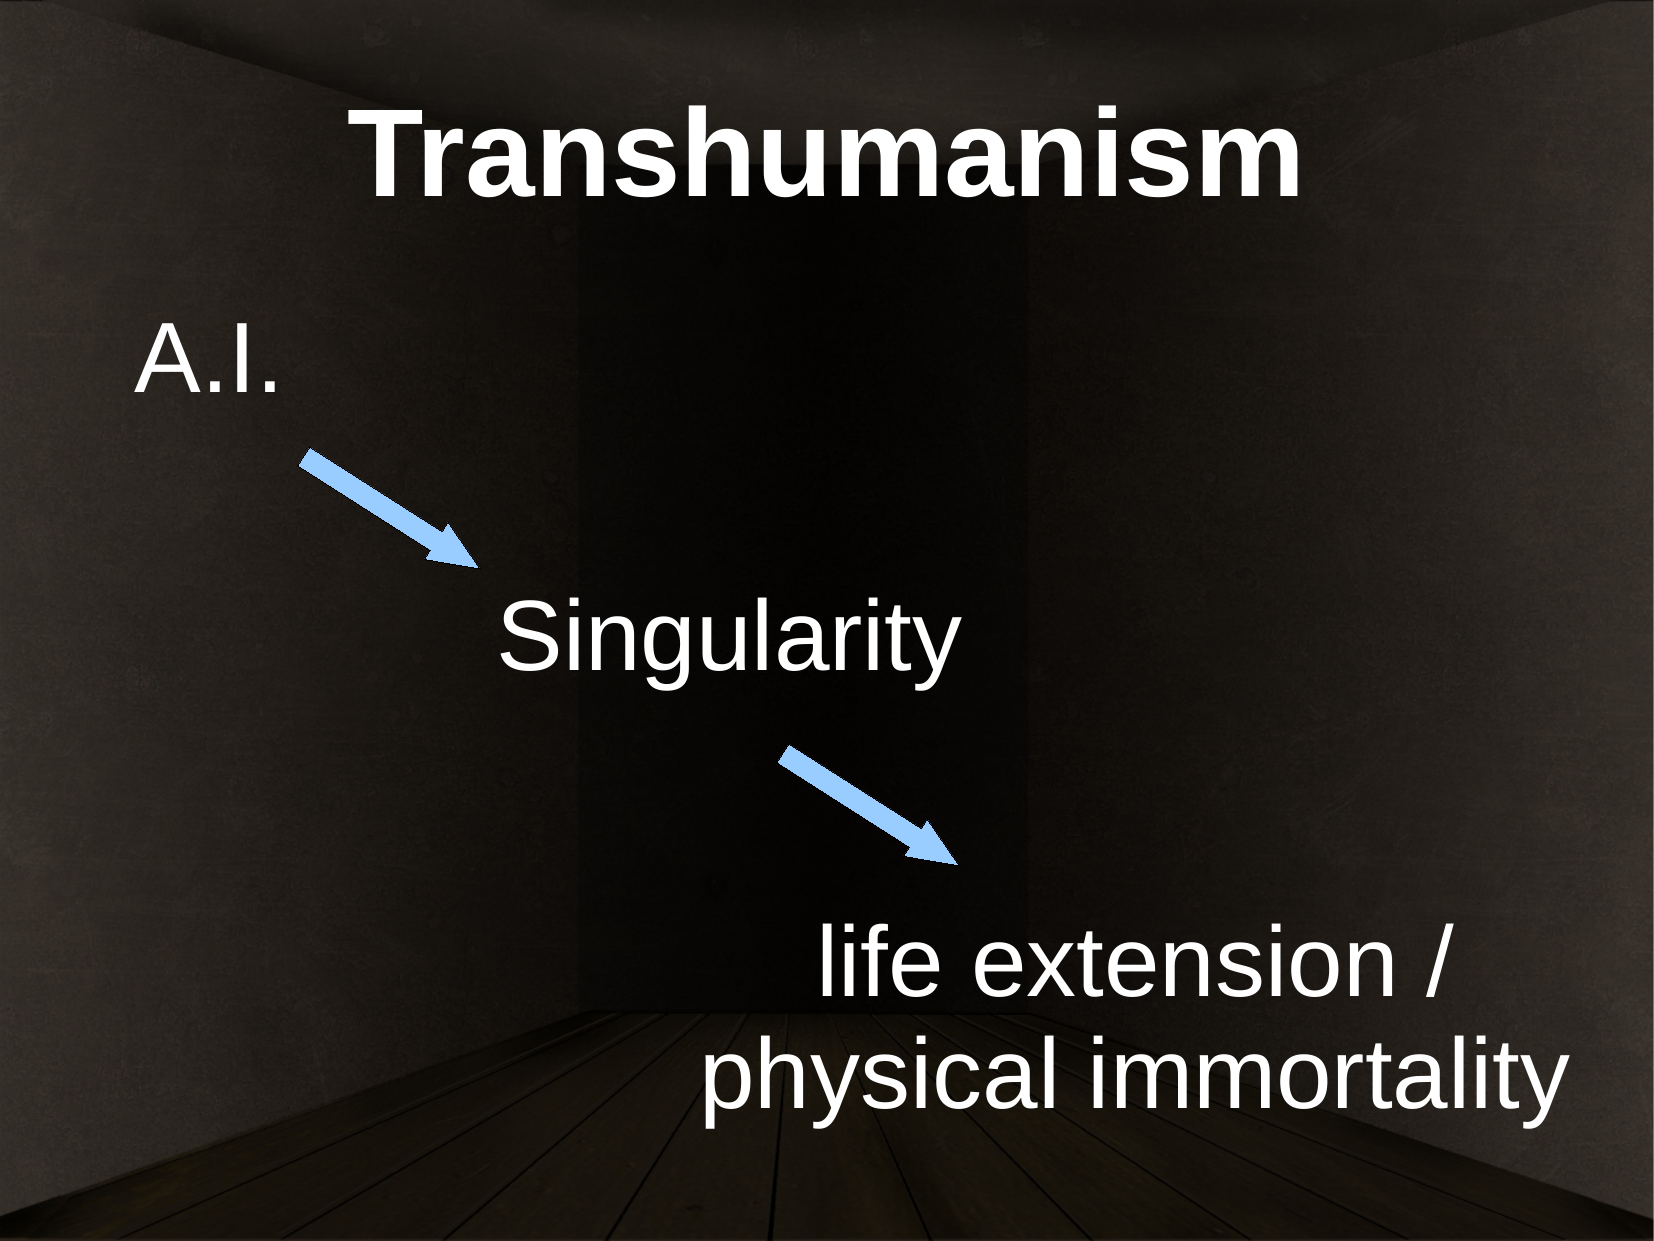

# Transhumanism
A.I.
Singularity
life extension /
physical immortality